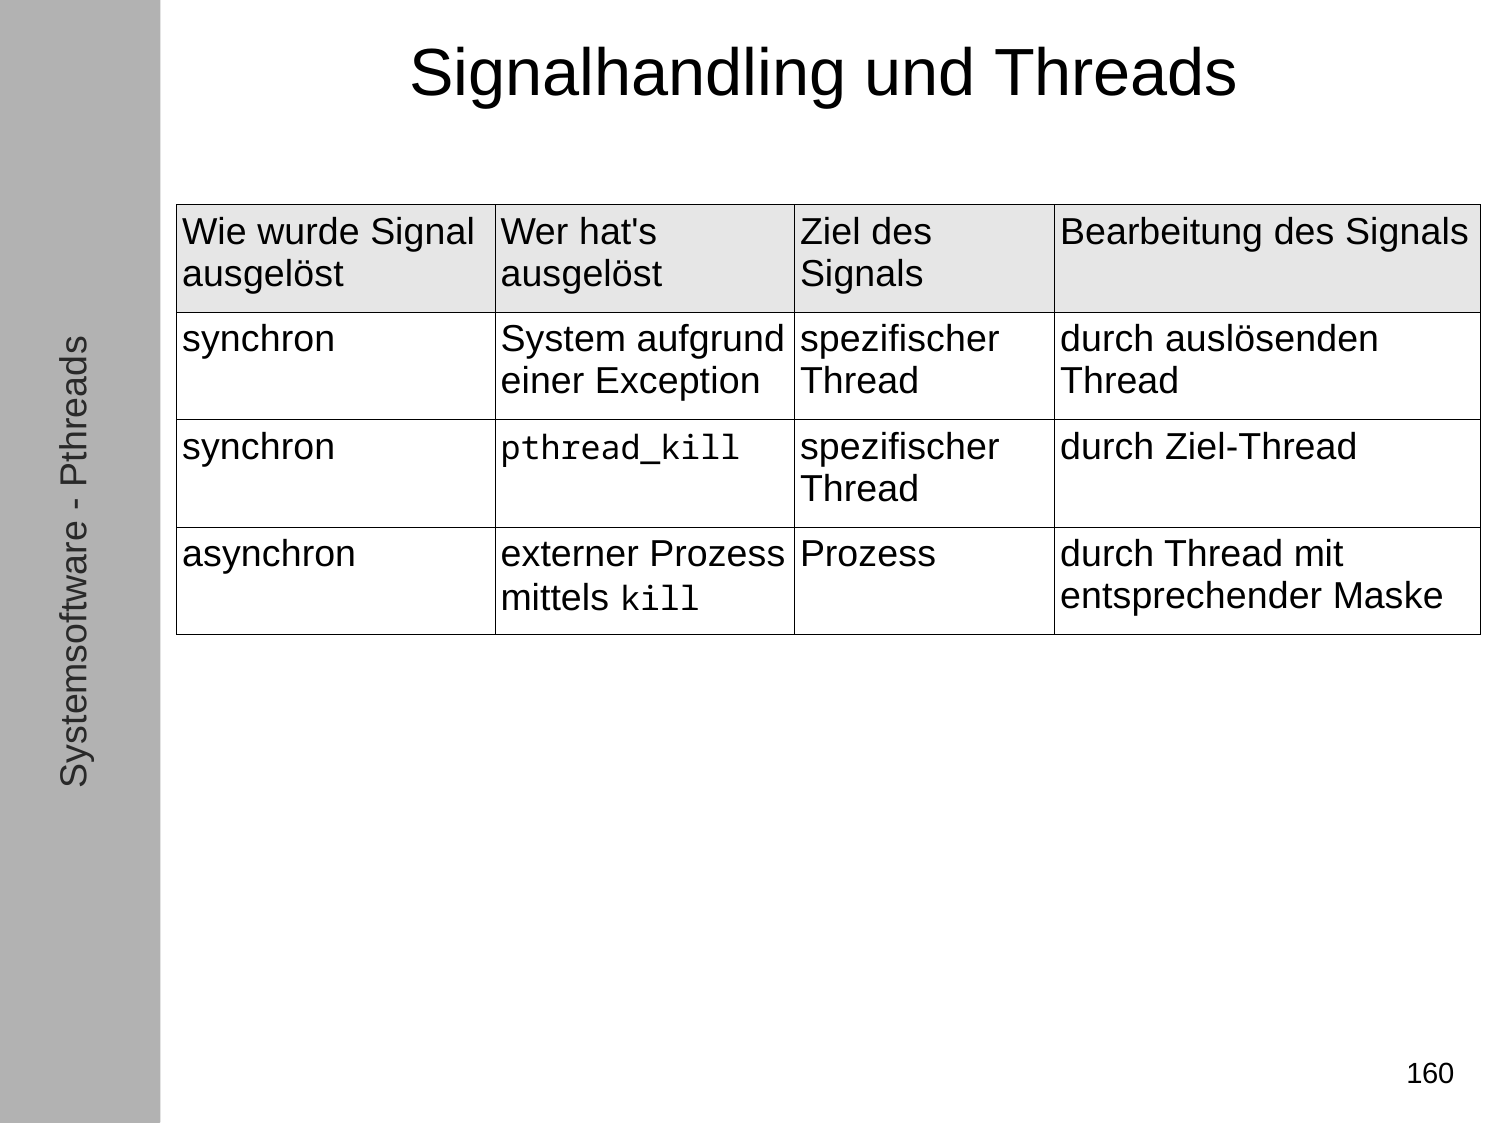

Signalhandling und Threads
| Wie wurde Signal ausgelöst | Wer hat's ausgelöst | Ziel des Signals | Bearbeitung des Signals |
| --- | --- | --- | --- |
| synchron | System aufgrund einer Exception | spezifischer Thread | durch auslösenden Thread |
| synchron | pthread\_kill | spezifischer Thread | durch Ziel-Thread |
| asynchron | externer Prozess mittels kill | Prozess | durch Thread mit entsprechender Maske |
Systemsoftware - Pthreads